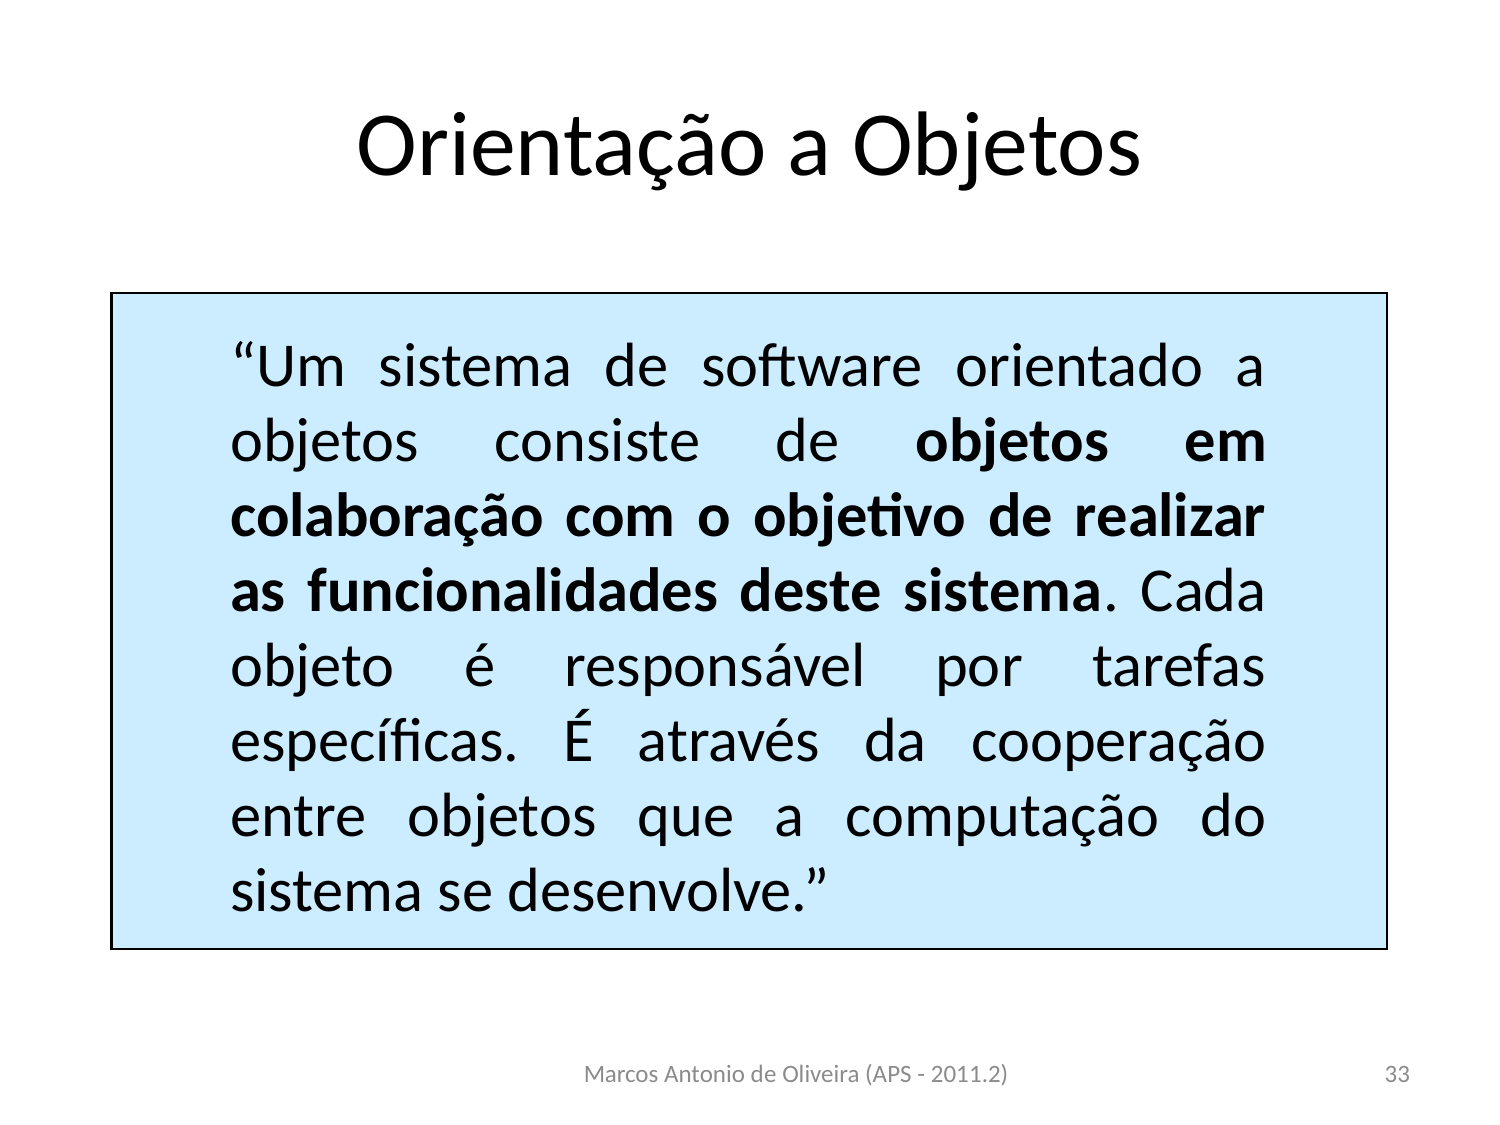

# Orientação a Objetos
“Um sistema de software orientado a objetos consiste de objetos em colaboração com o objetivo de realizar as funcionalidades deste sistema. Cada objeto é responsável por tarefas específicas. É através da cooperação entre objetos que a computação do sistema se desenvolve.”
Marcos Antonio de Oliveira (APS - 2011.2)